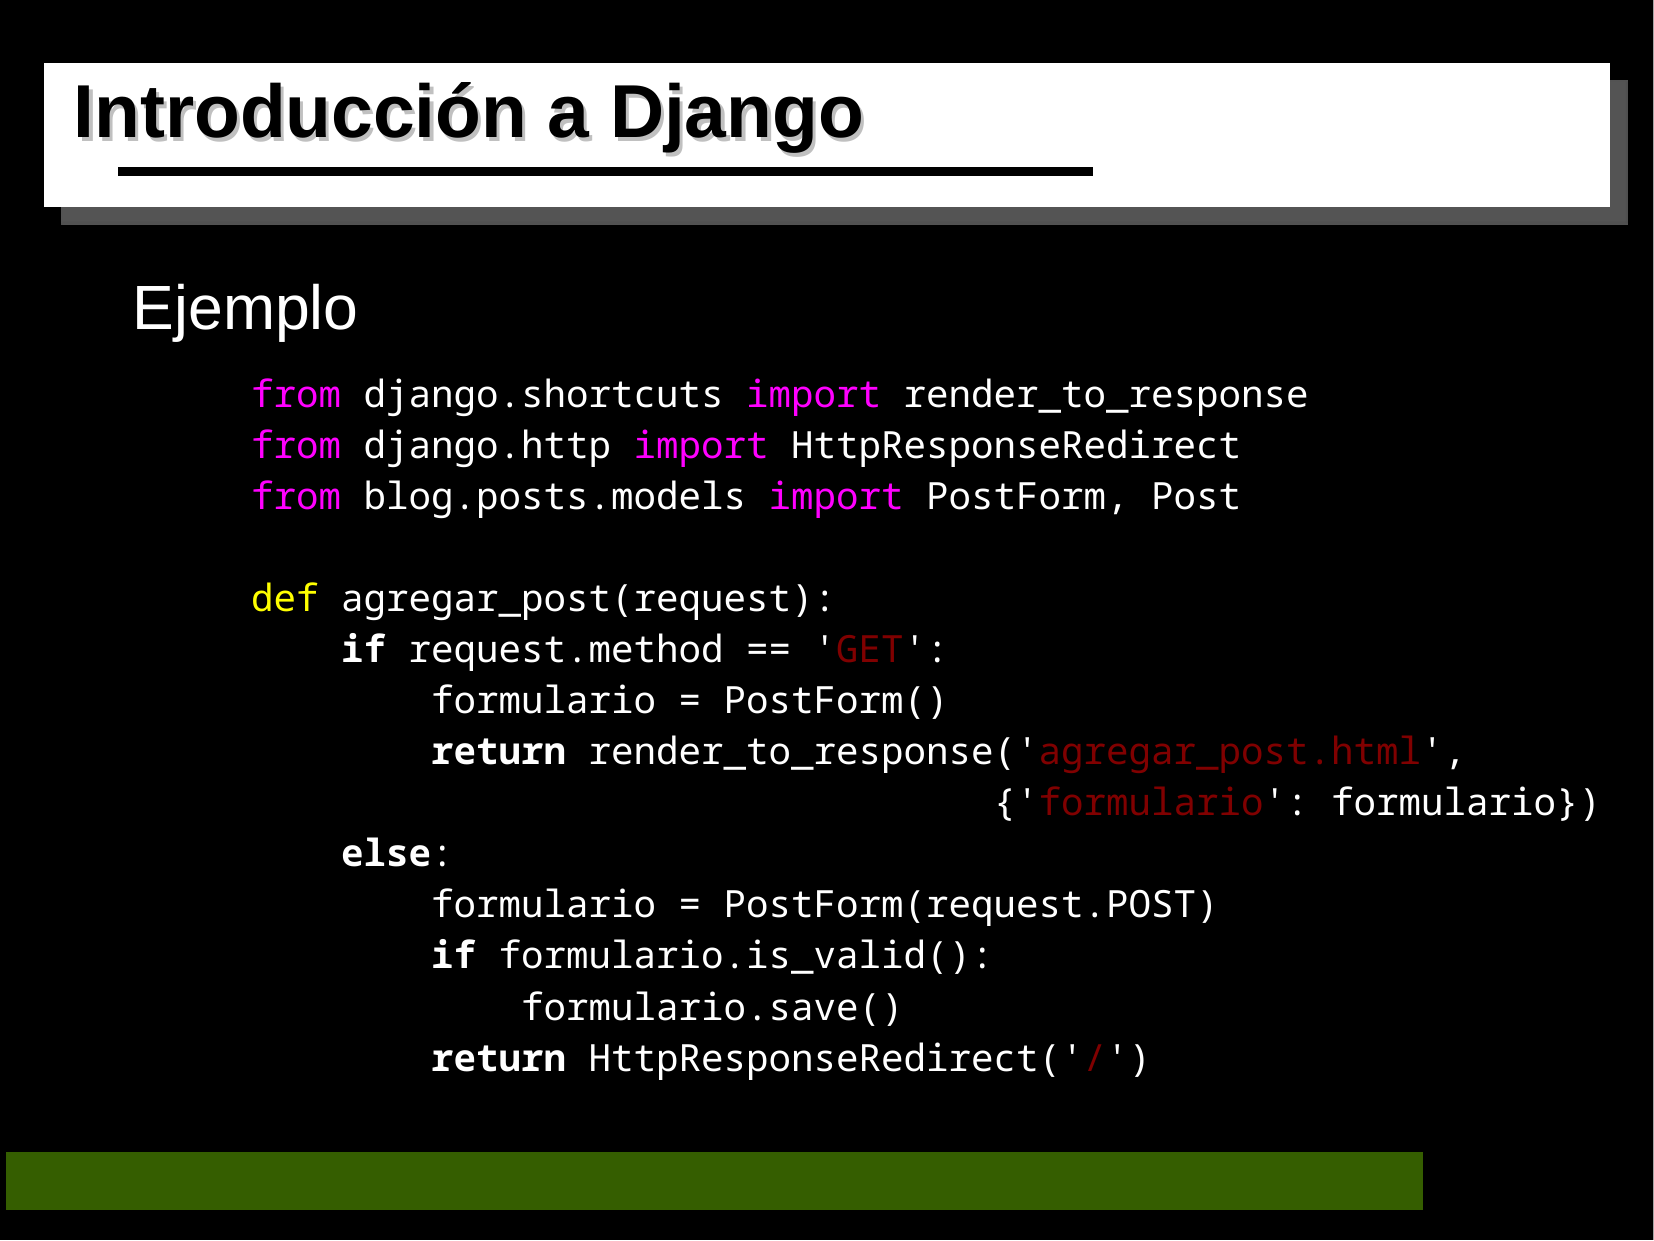

Introducción a Django
Ejemplo
from django.shortcuts import render_to_response
from django.http import HttpResponseRedirect
from blog.posts.models import PostForm, Post
def agregar_post(request):
 if request.method == 'GET':
 formulario = PostForm()
 return render_to_response('agregar_post.html',
 {'formulario': formulario})
 else:
 formulario = PostForm(request.POST)
 if formulario.is_valid():
 formulario.save()
 return HttpResponseRedirect('/')